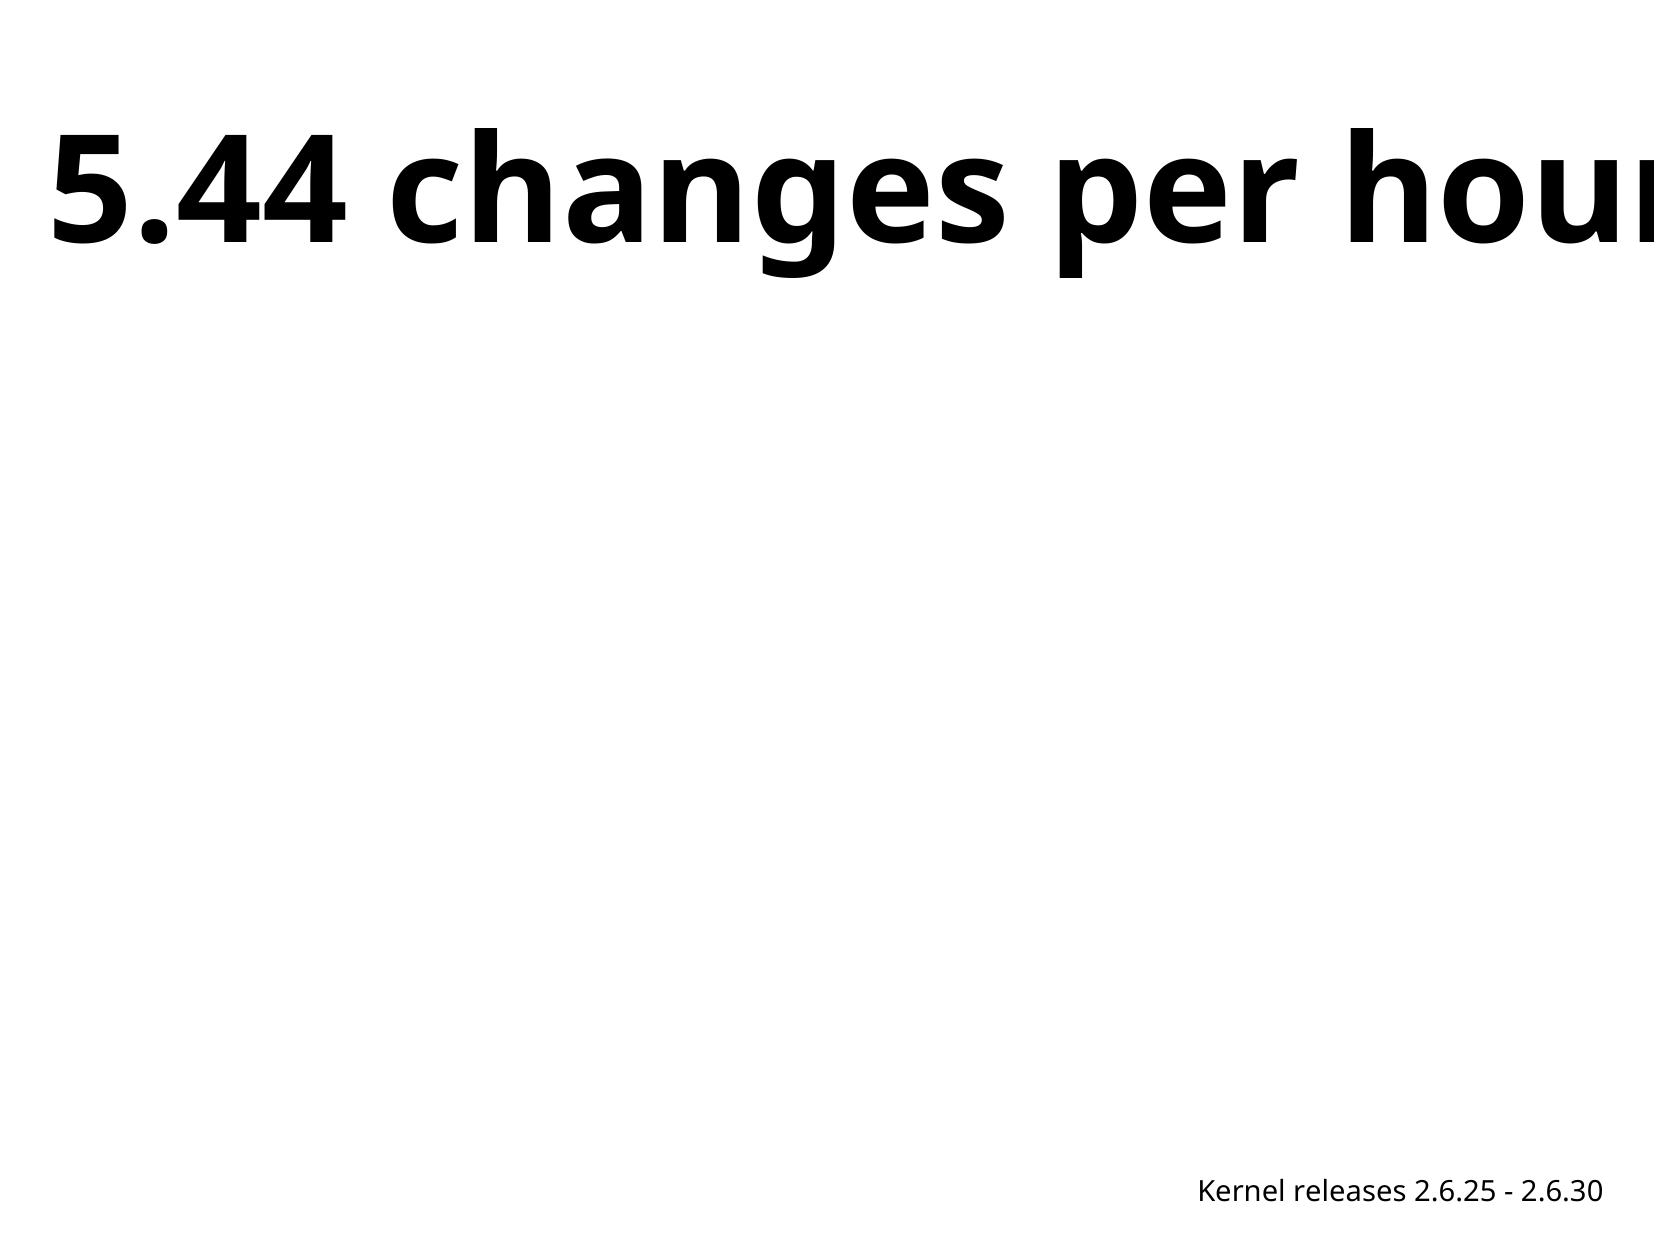

5.44 changes per hour
2.6.20 to 2.6.24-rc8
Kernel releases 2.6.25 - 2.6.30